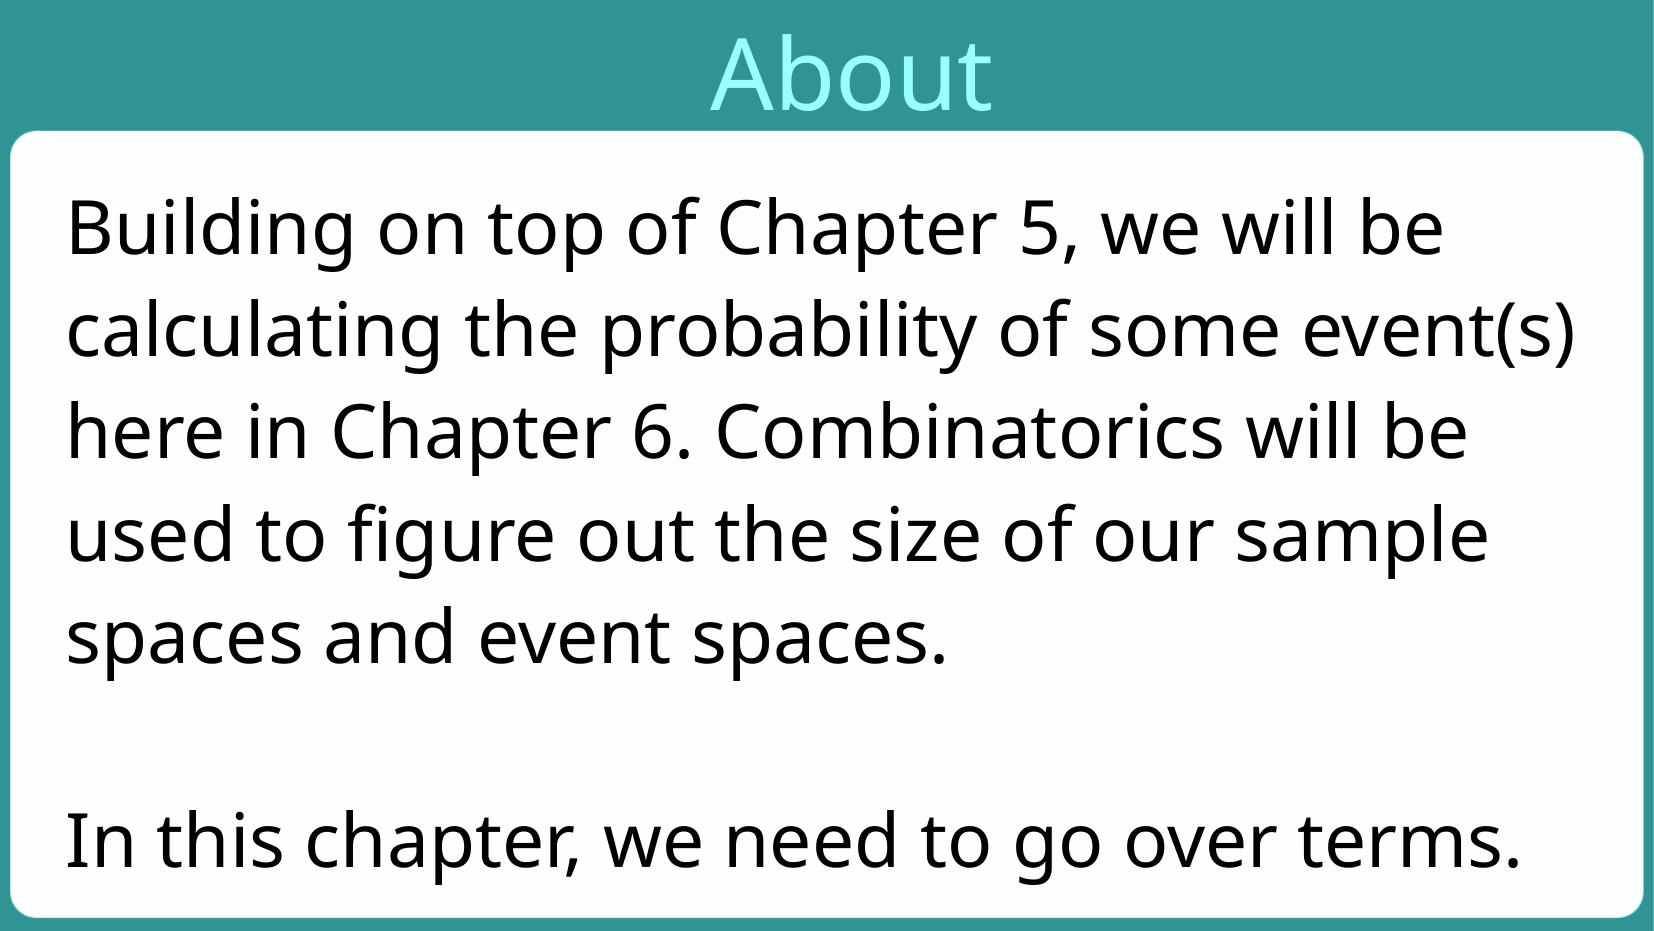

# About
Building on top of Chapter 5, we will be calculating the probability of some event(s) here in Chapter 6. Combinatorics will be used to figure out the size of our sample spaces and event spaces.
In this chapter, we need to go over terms.